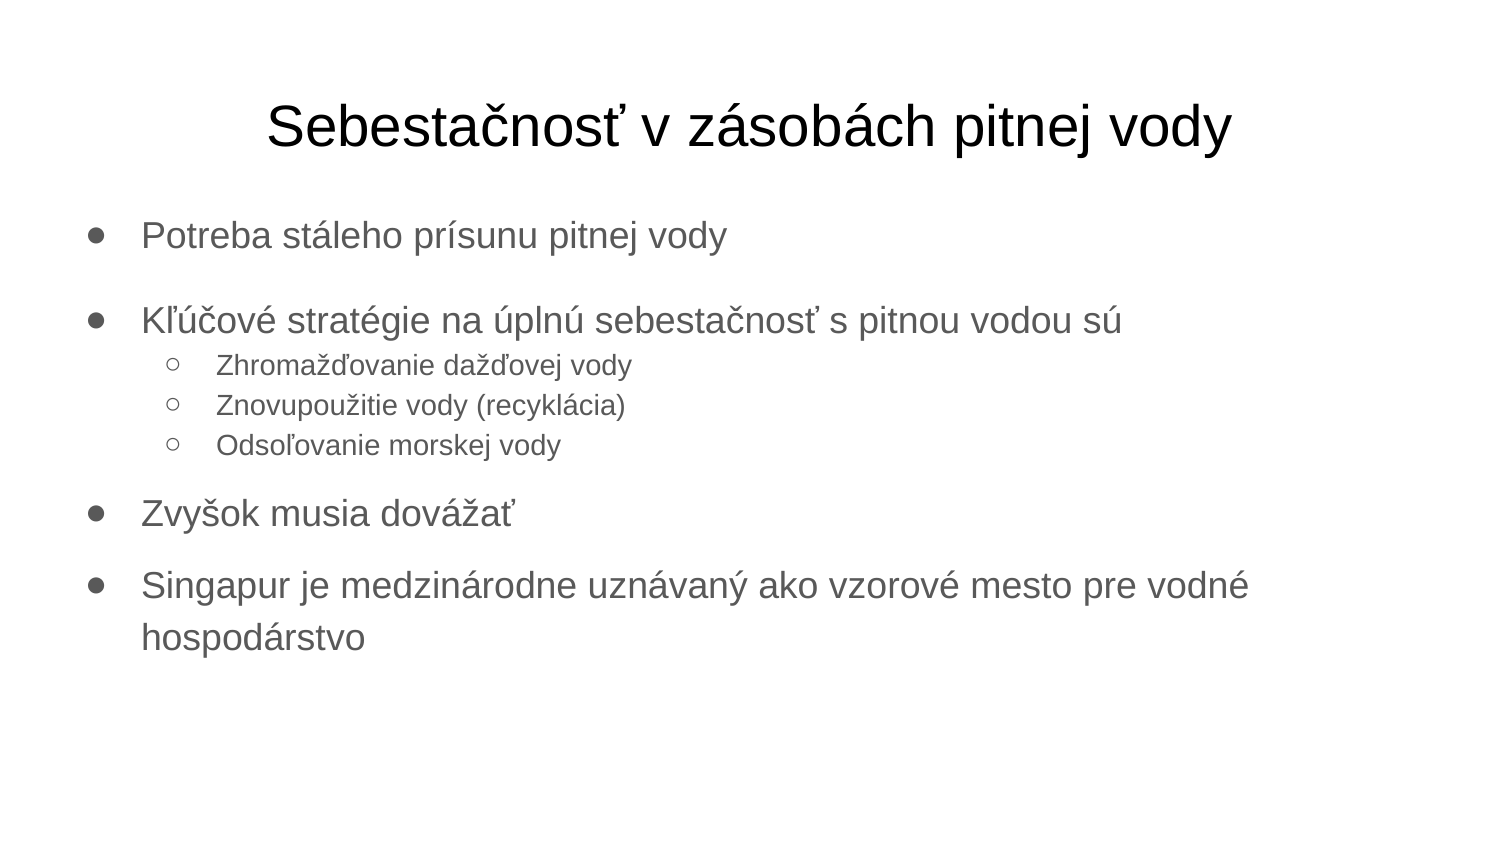

# Sebestačnosť v zásobách pitnej vody
Potreba stáleho prísunu pitnej vody
Kľúčové stratégie na úplnú sebestačnosť s pitnou vodou sú
Zhromažďovanie dažďovej vody
Znovupoužitie vody (recyklácia)
Odsoľovanie morskej vody
Zvyšok musia dovážať
Singapur je medzinárodne uznávaný ako vzorové mesto pre vodné hospodárstvo